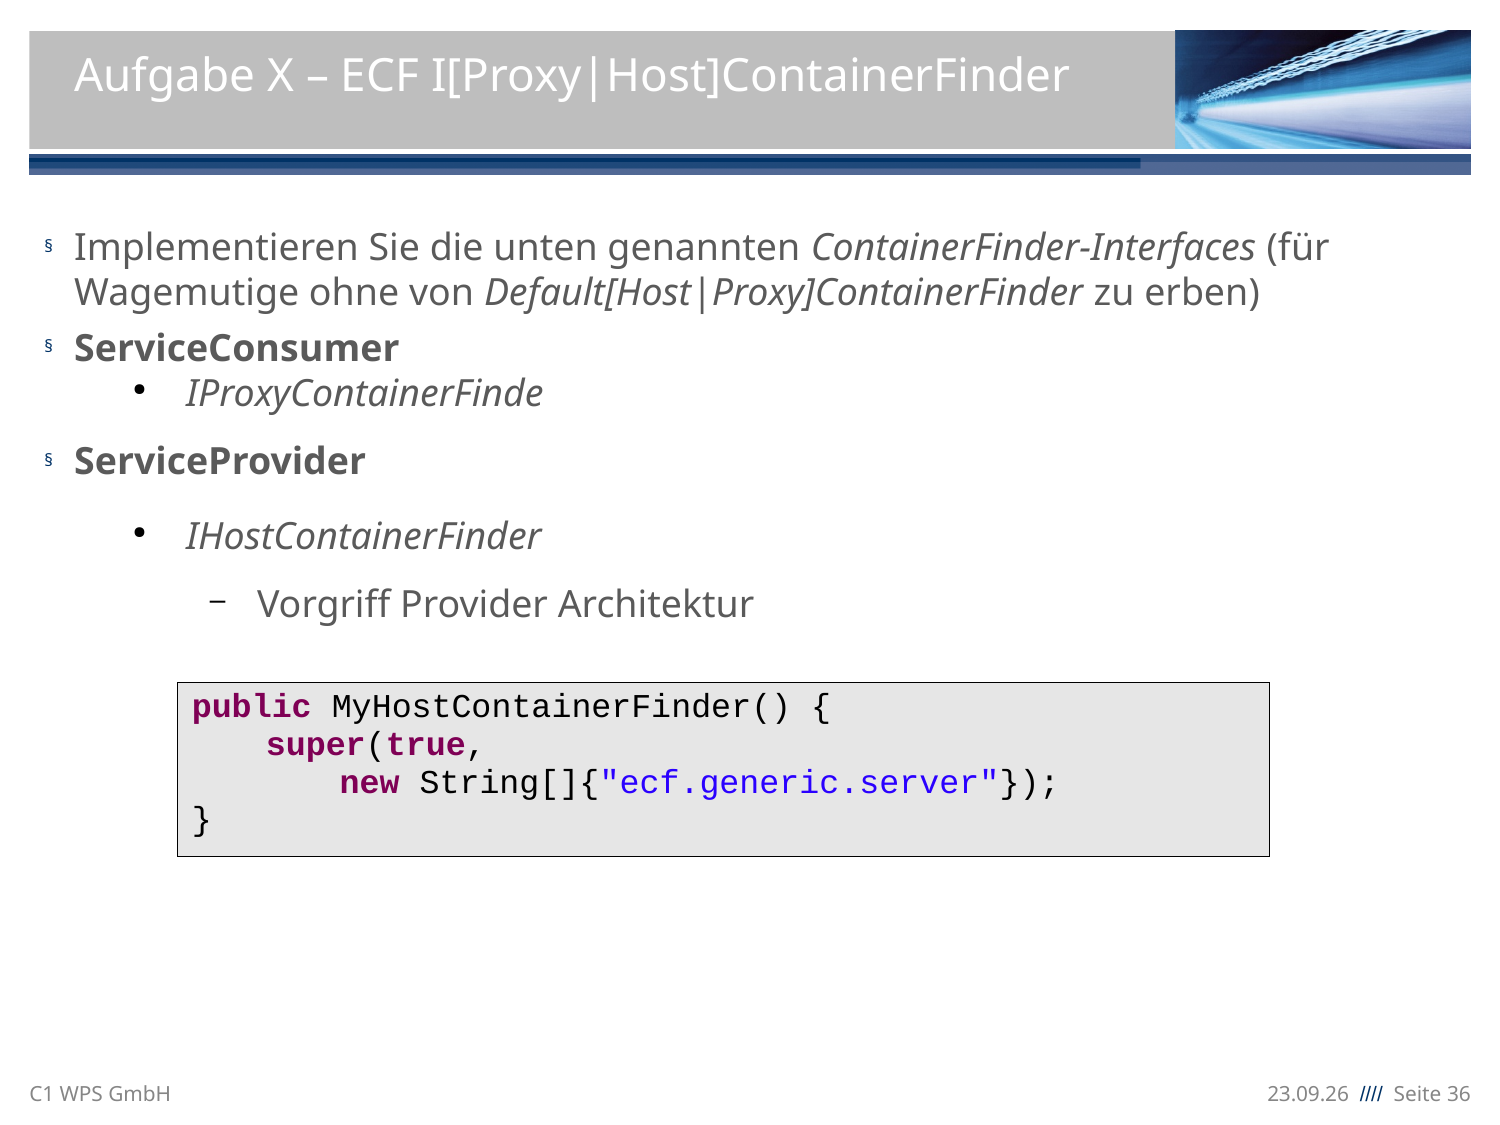

# Aufgabe X – ECF I[Proxy|Host]ContainerFinder
Implementieren Sie die unten genannten ContainerFinder-Interfaces (für Wagemutige ohne von Default[Host|Proxy]ContainerFinder zu erben)
ServiceConsumer
IProxyContainerFinde
ServiceProvider
IHostContainerFinder
Vorgriff Provider Architektur
public MyHostContainerFinder() {
	super(true,
		new String[]{"ecf.generic.server"});
}